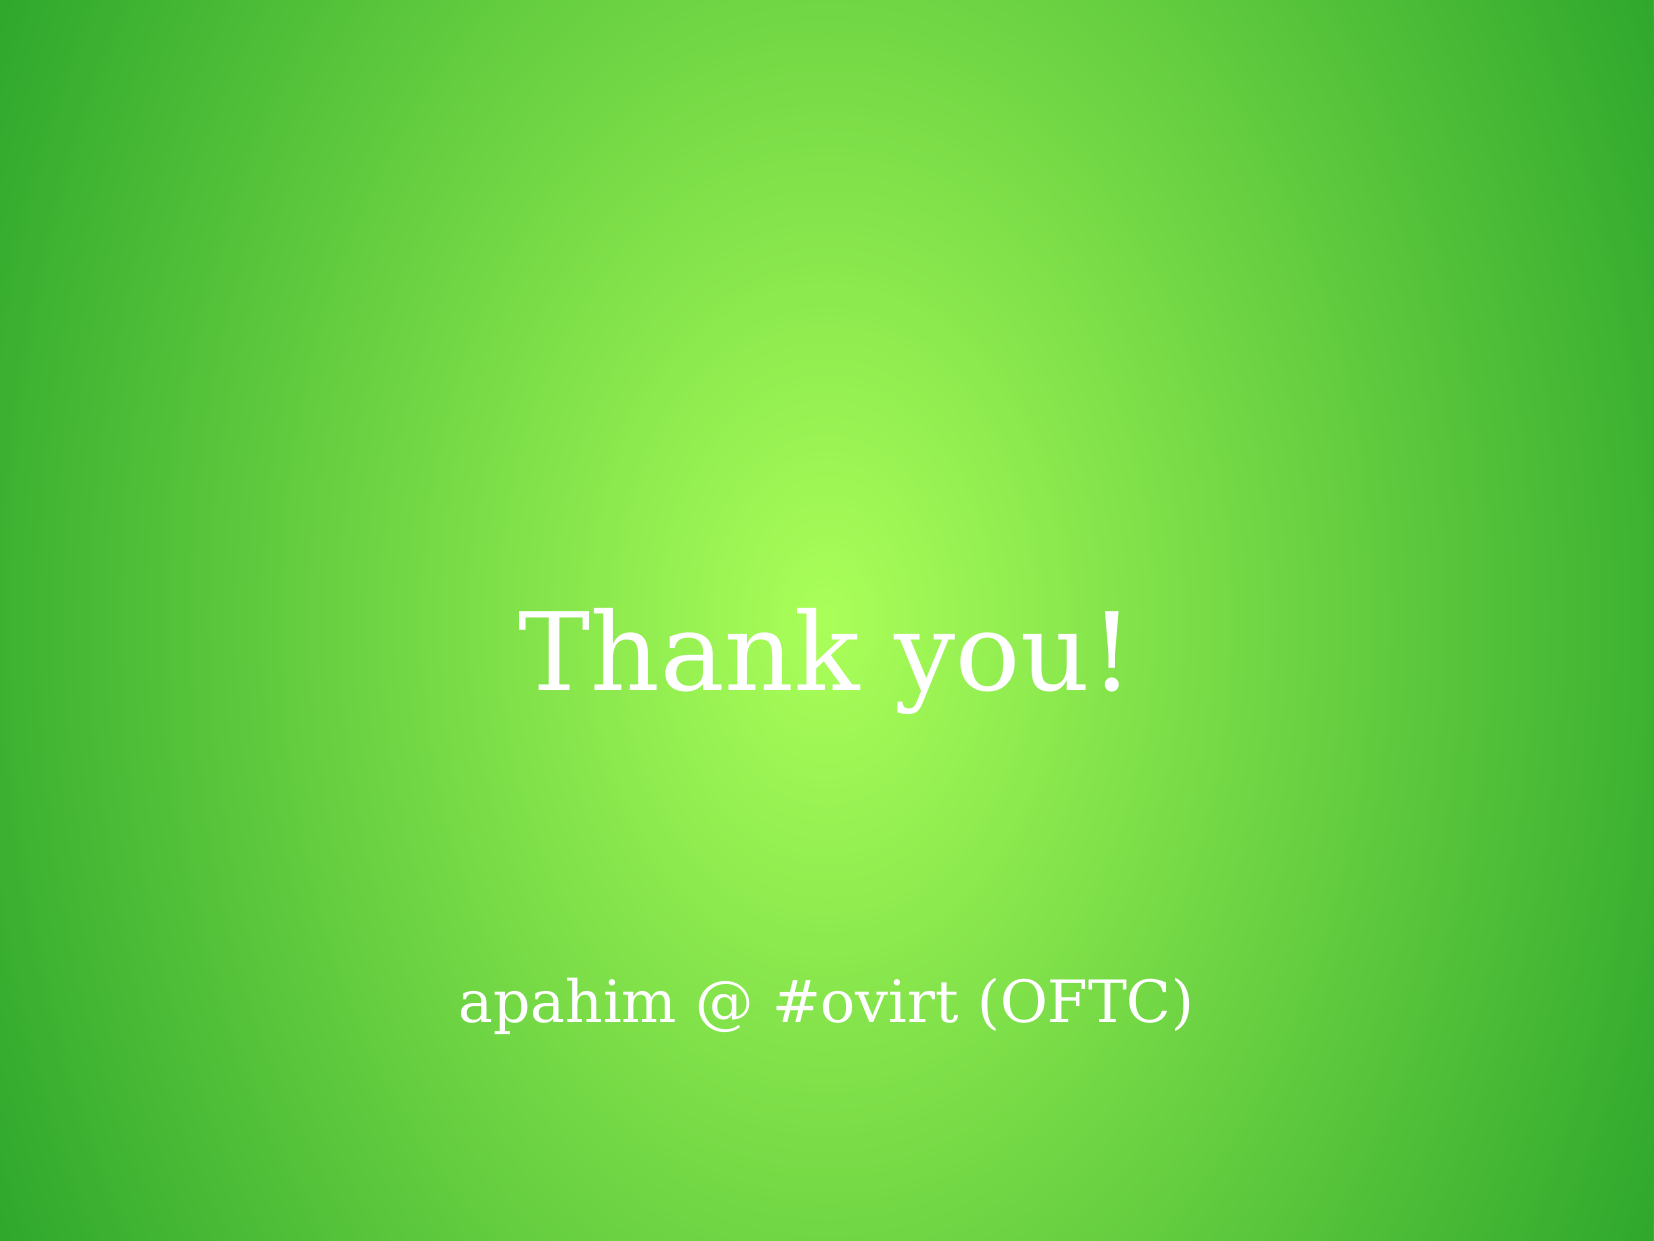

# Thank you!
apahim @ #ovirt (OFTC)